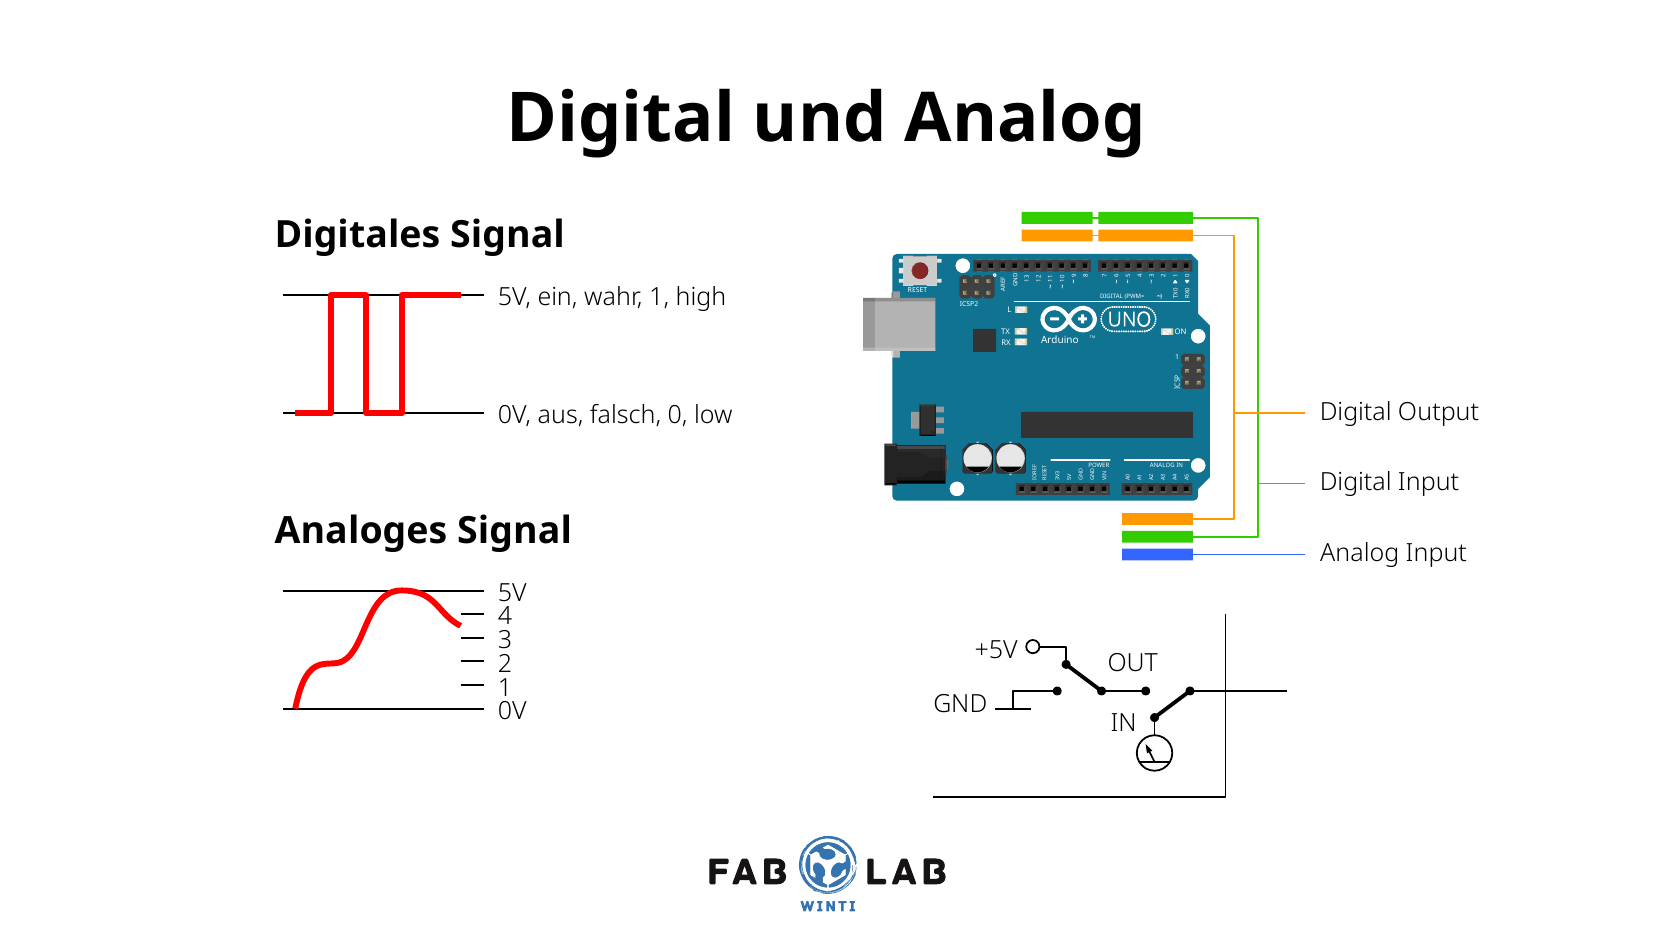

# Digital und Analog
Digitales Signal
5V, ein, wahr, 1, high
0V, aus, falsch, 0, low
Analoges Signal
5V
4
3
2
1
0V
Digital Output
Digital Input
Analog Input
+5V
OUT
GND
IN